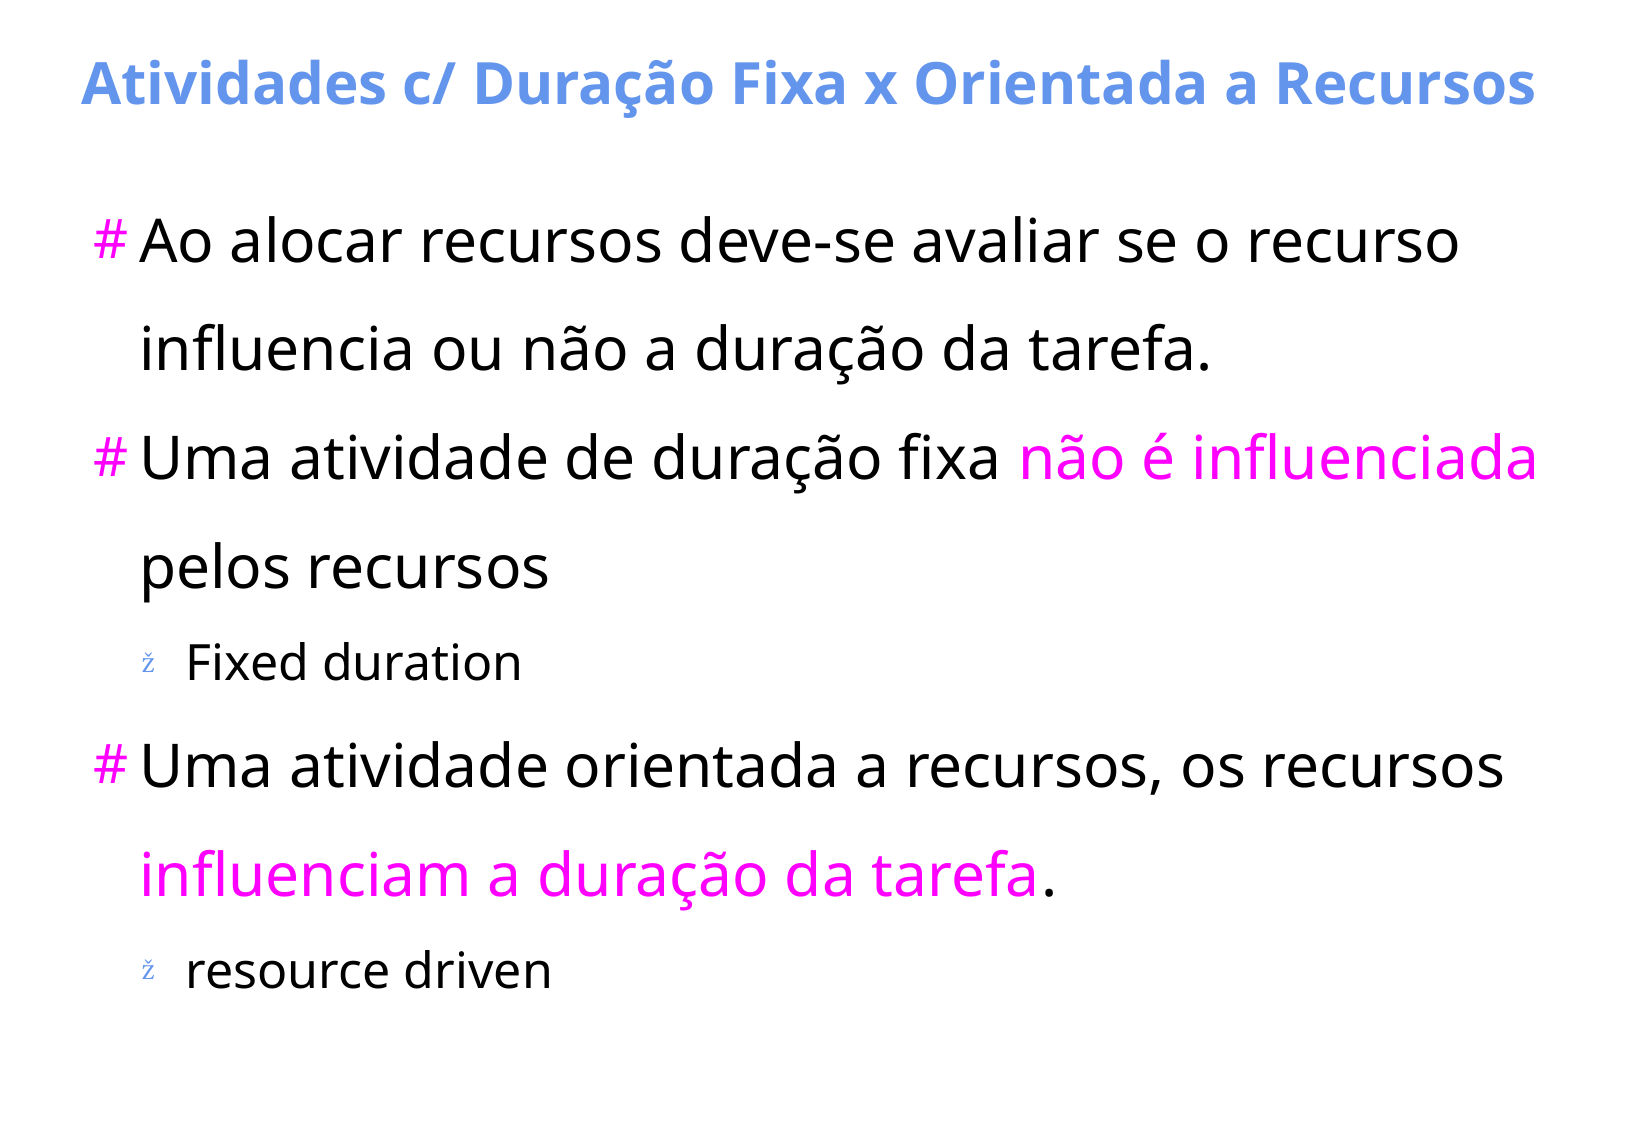

# Atividades c/ Duração Fixa x Orientada a Recursos
Ao alocar recursos deve-se avaliar se o recurso influencia ou não a duração da tarefa.
Uma atividade de duração fixa não é influenciada pelos recursos
Fixed duration
Uma atividade orientada a recursos, os recursos influenciam a duração da tarefa.
resource driven